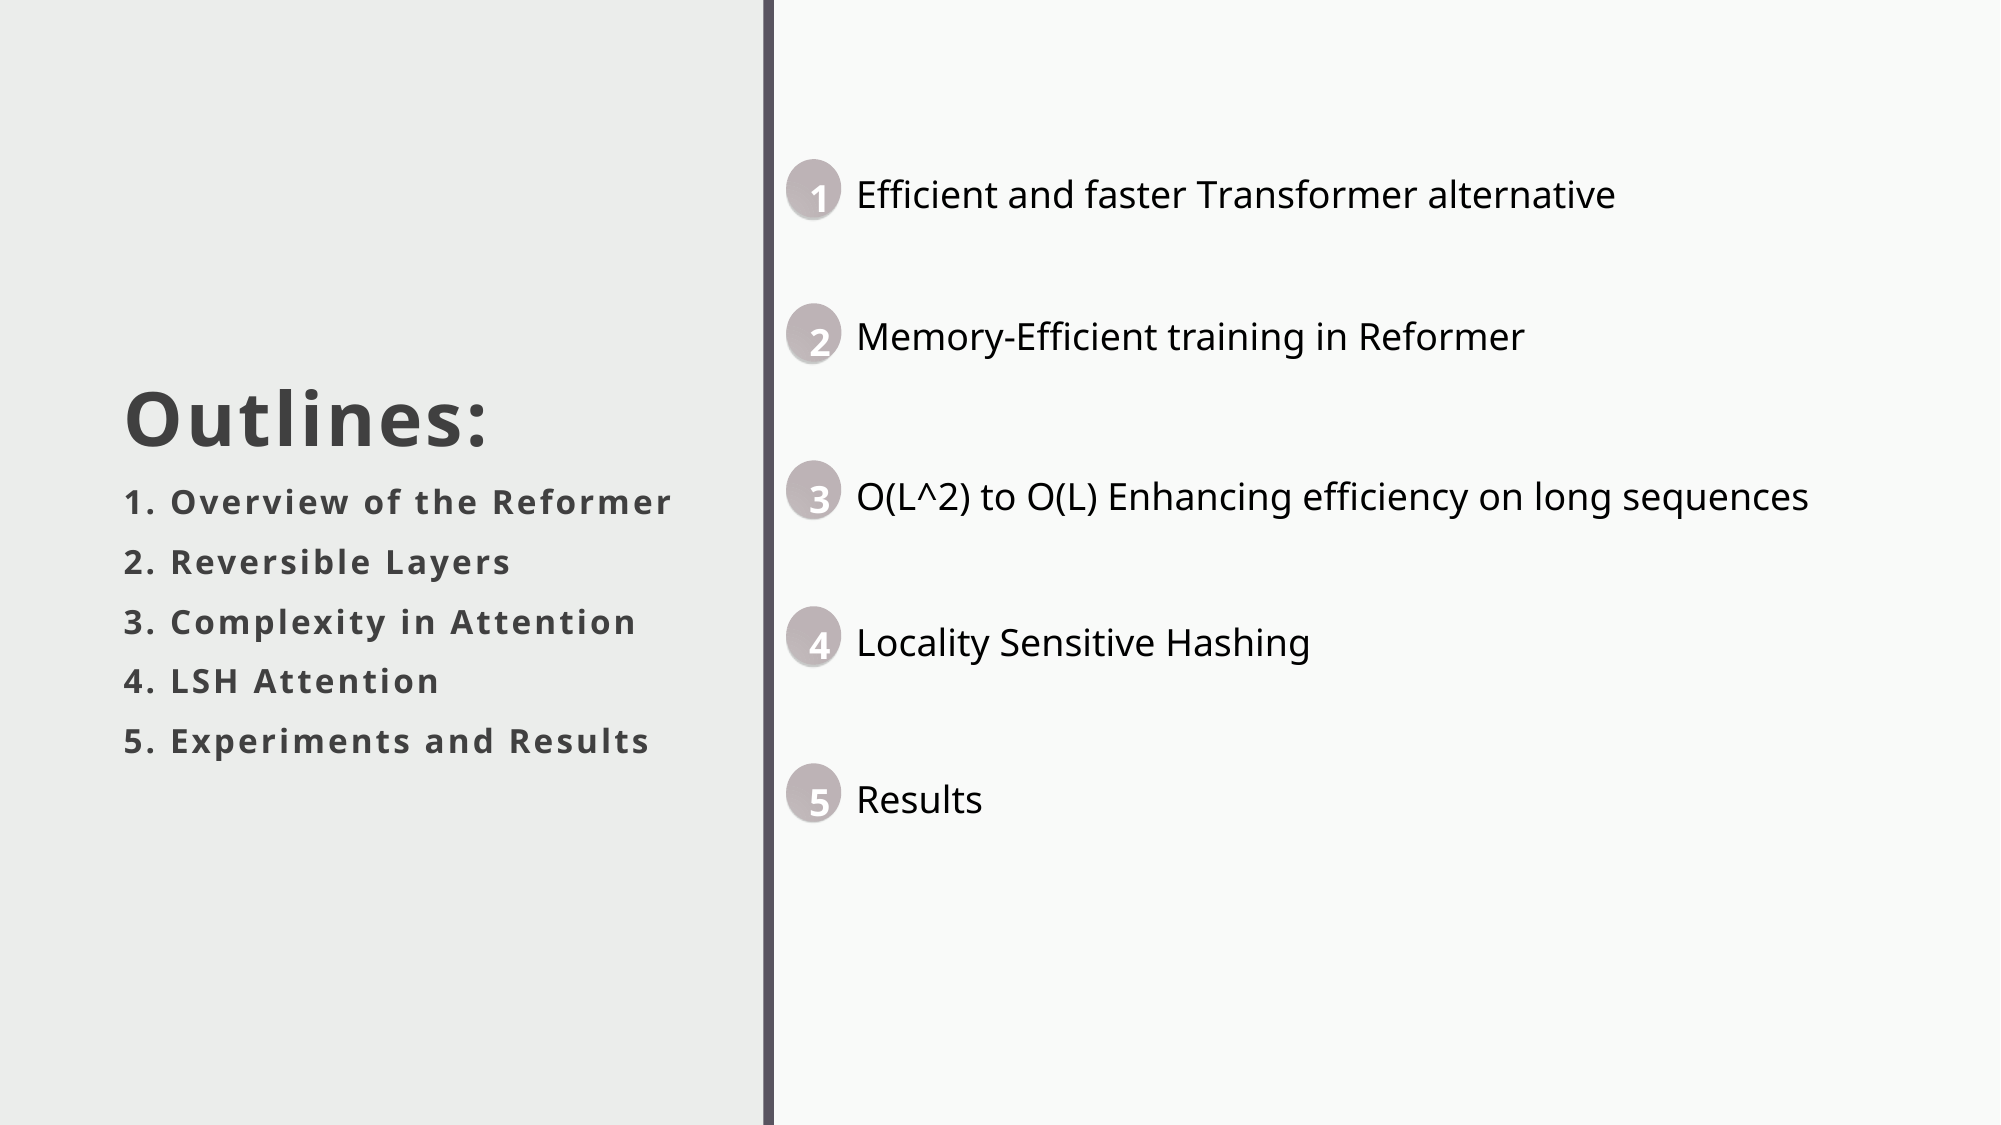

# Outlines: 1. Overview of the Reformer 2. Reversible Layers 3. Complexity in Attention 4. LSH Attention 5. Experiments and Results
1
Efficient and faster Transformer alternative
2
Memory-Efficient training in Reformer
3
O(L^2) to O(L) Enhancing efficiency on long sequences
4
Locality Sensitive Hashing
Results
5